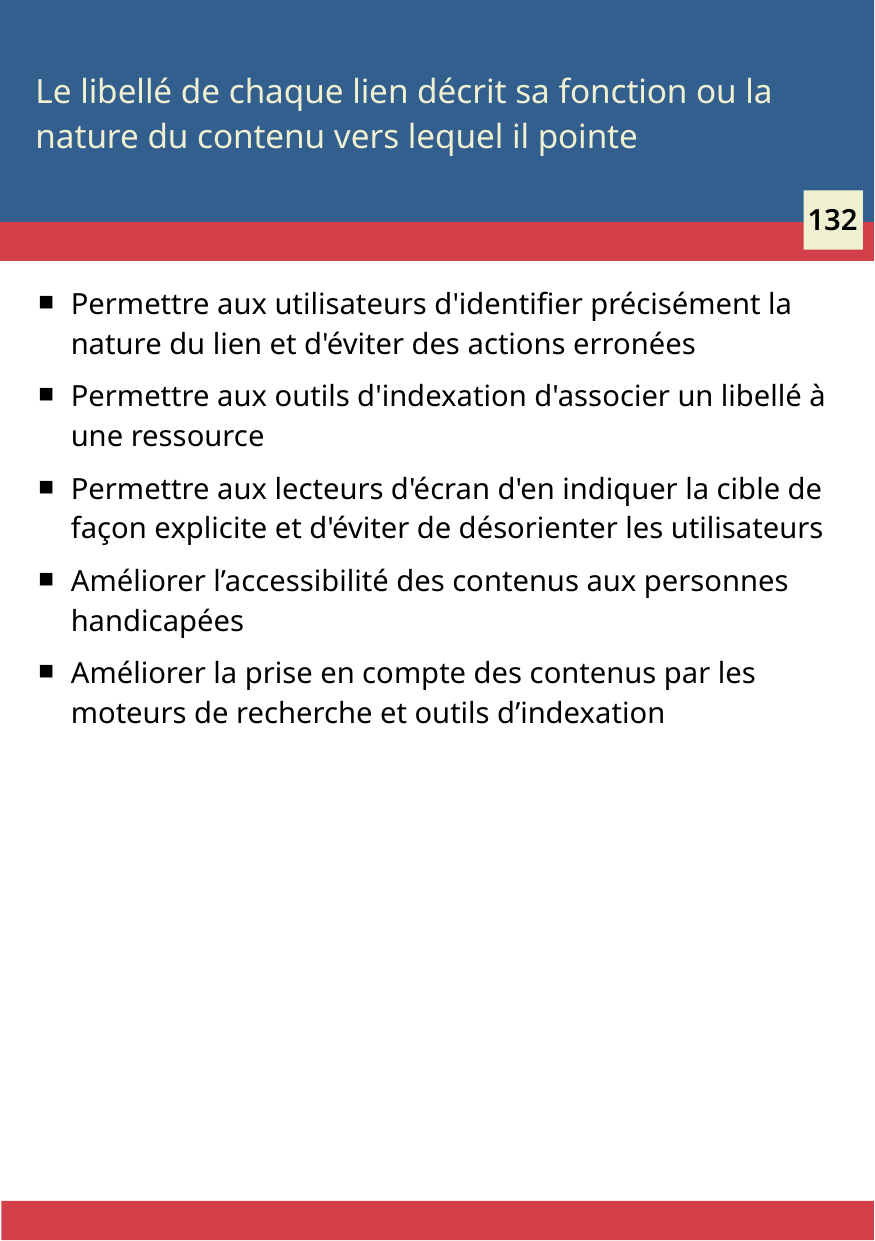

# Le libellé de chaque lien décrit sa fonction ou la nature du contenu vers lequel il pointe
132
Permettre aux utilisateurs d'identifier précisément la nature du lien et d'éviter des actions erronées
Permettre aux outils d'indexation d'associer un libellé à une ressource
Permettre aux lecteurs d'écran d'en indiquer la cible de façon explicite et d'éviter de désorienter les utilisateurs
Améliorer l’accessibilité des contenus aux personnes handicapées
Améliorer la prise en compte des contenus par les moteurs de recherche et outils d’indexation